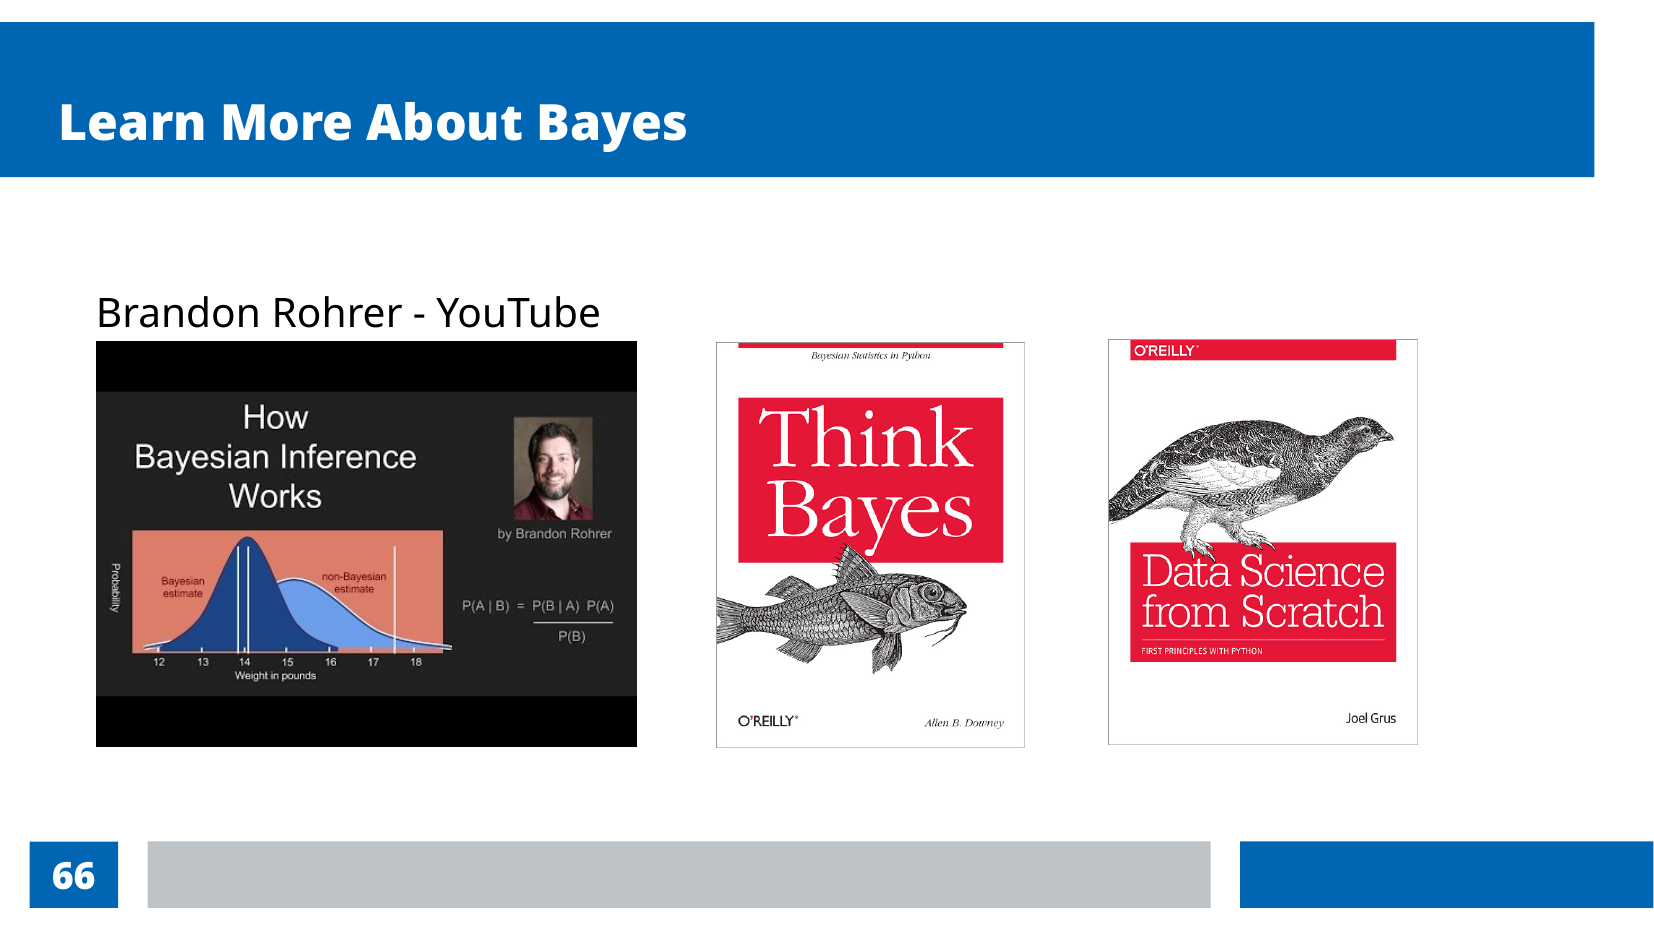

# Learn More About Bayes
Brandon Rohrer - YouTube
66